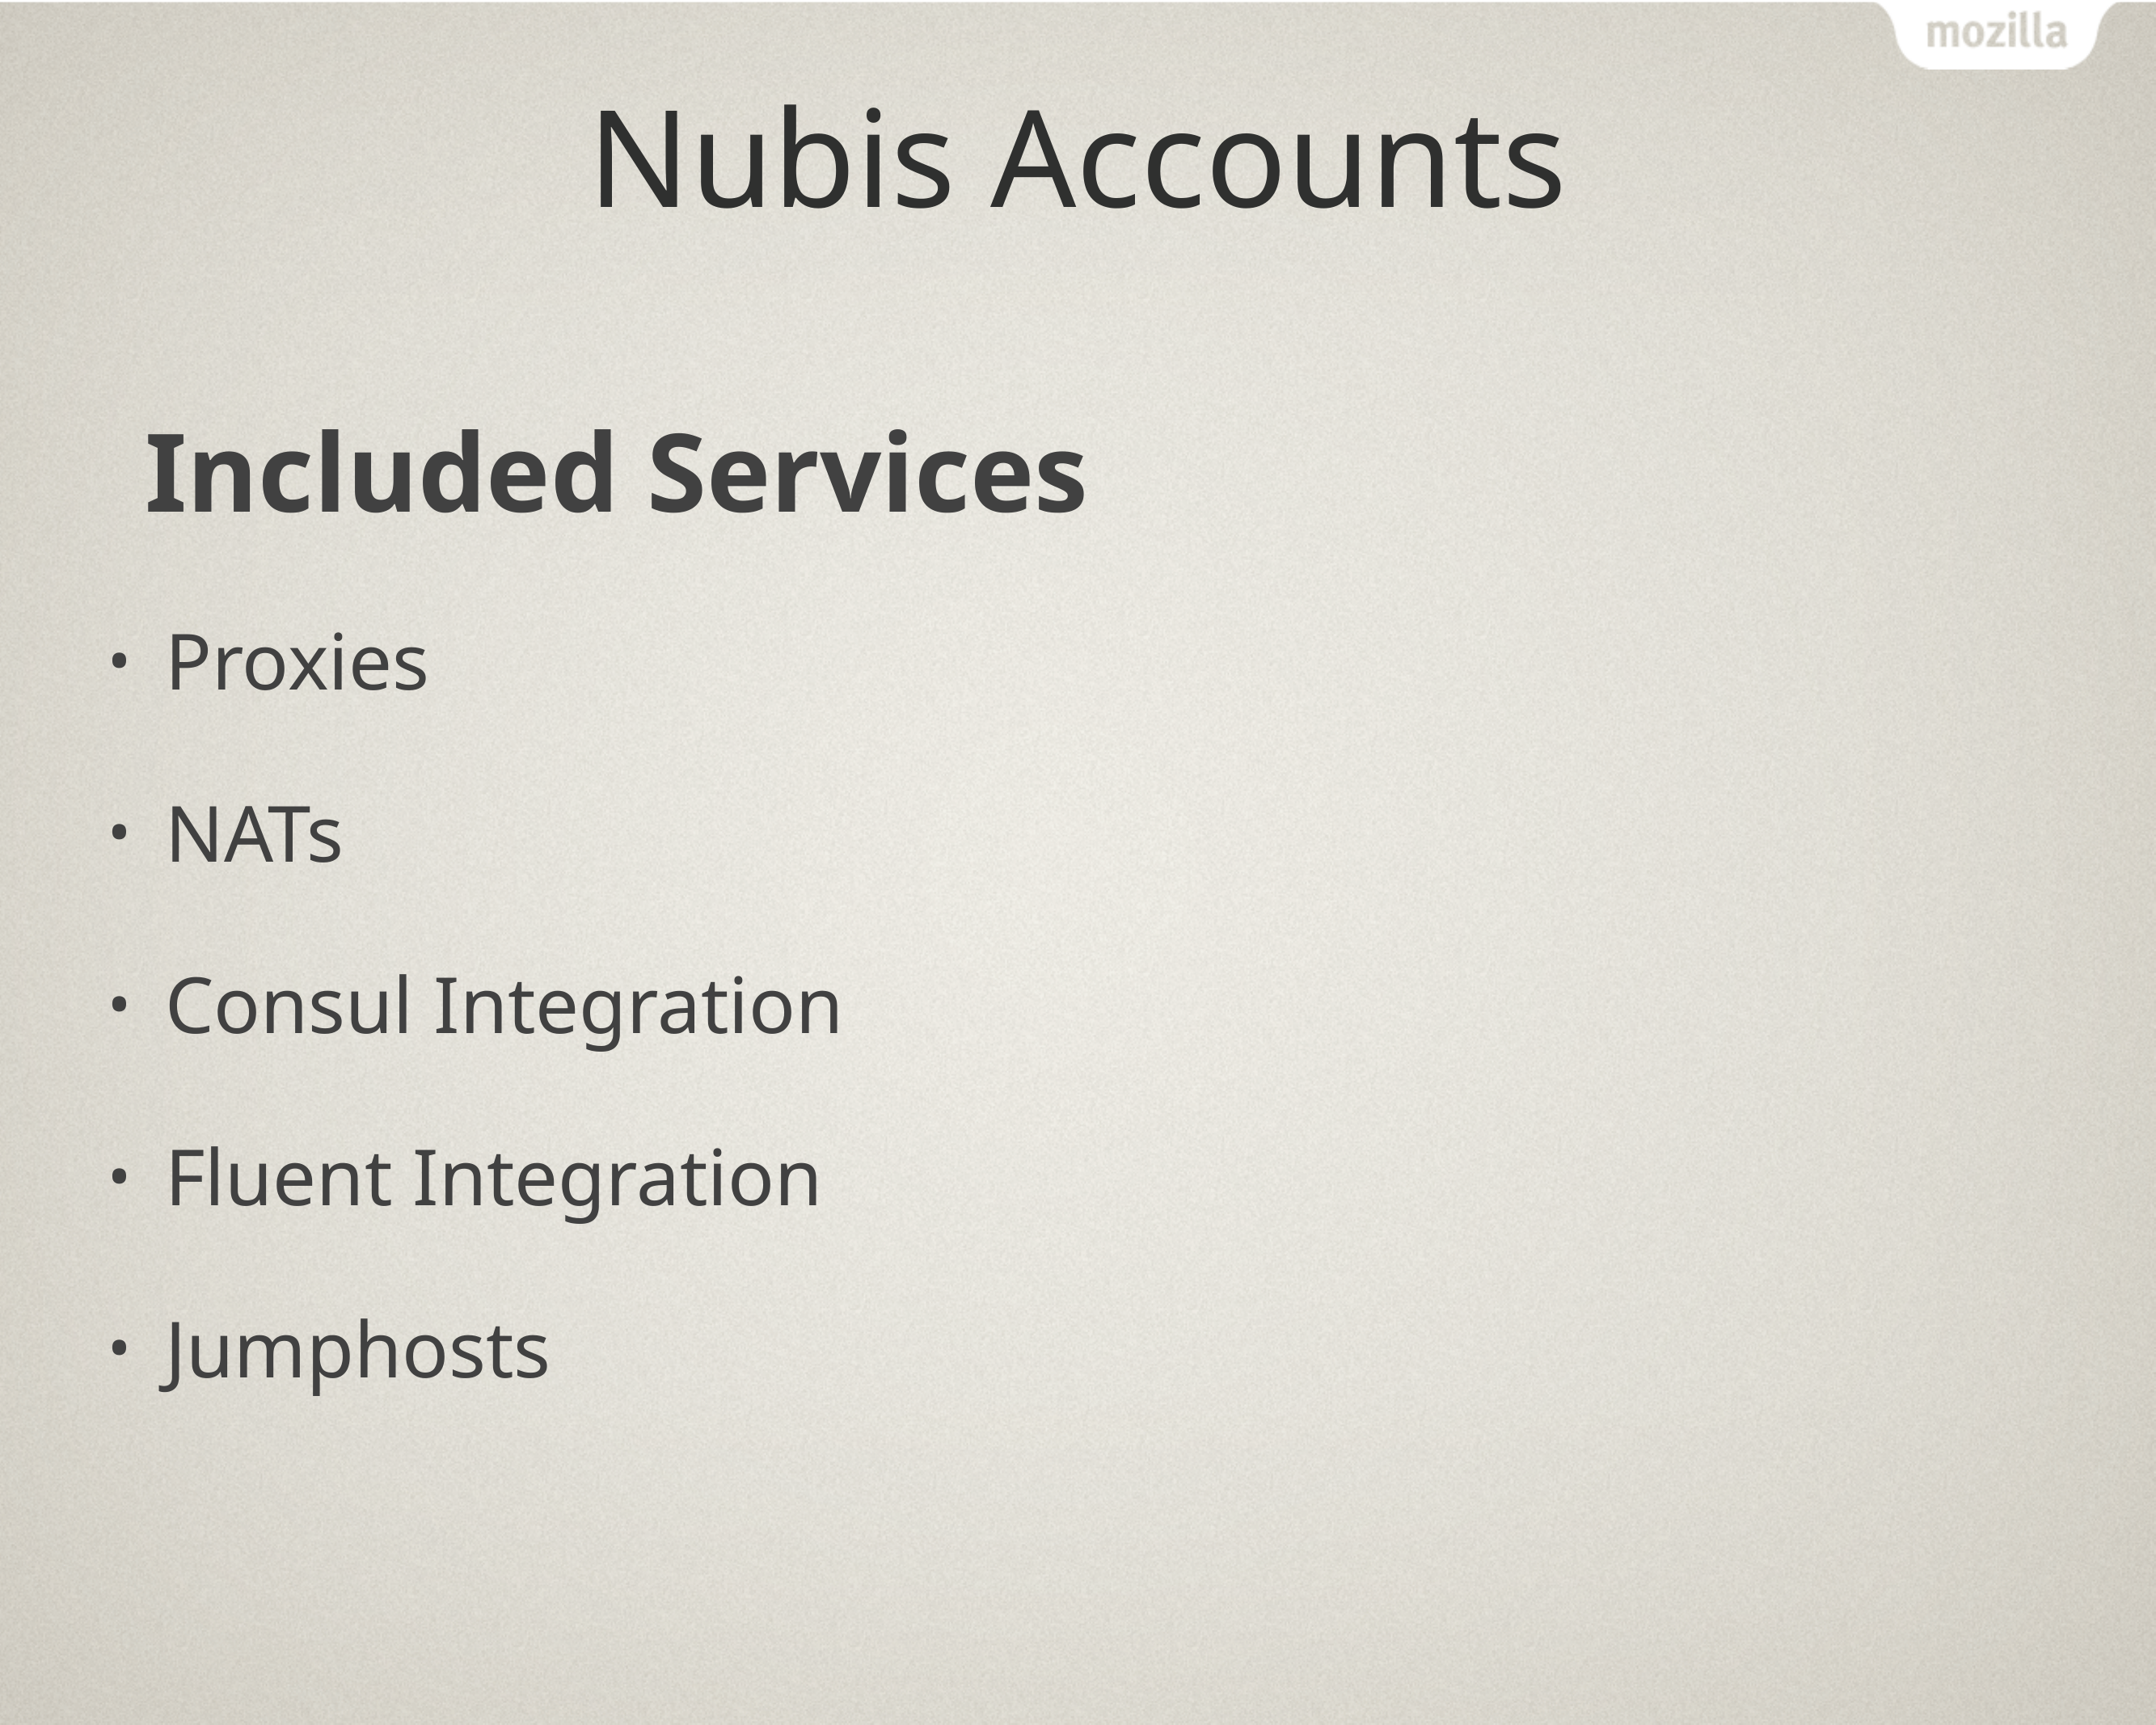

# Nubis Accounts
Included Services
 Proxies
 NATs
 Consul Integration
 Fluent Integration
 Jumphosts